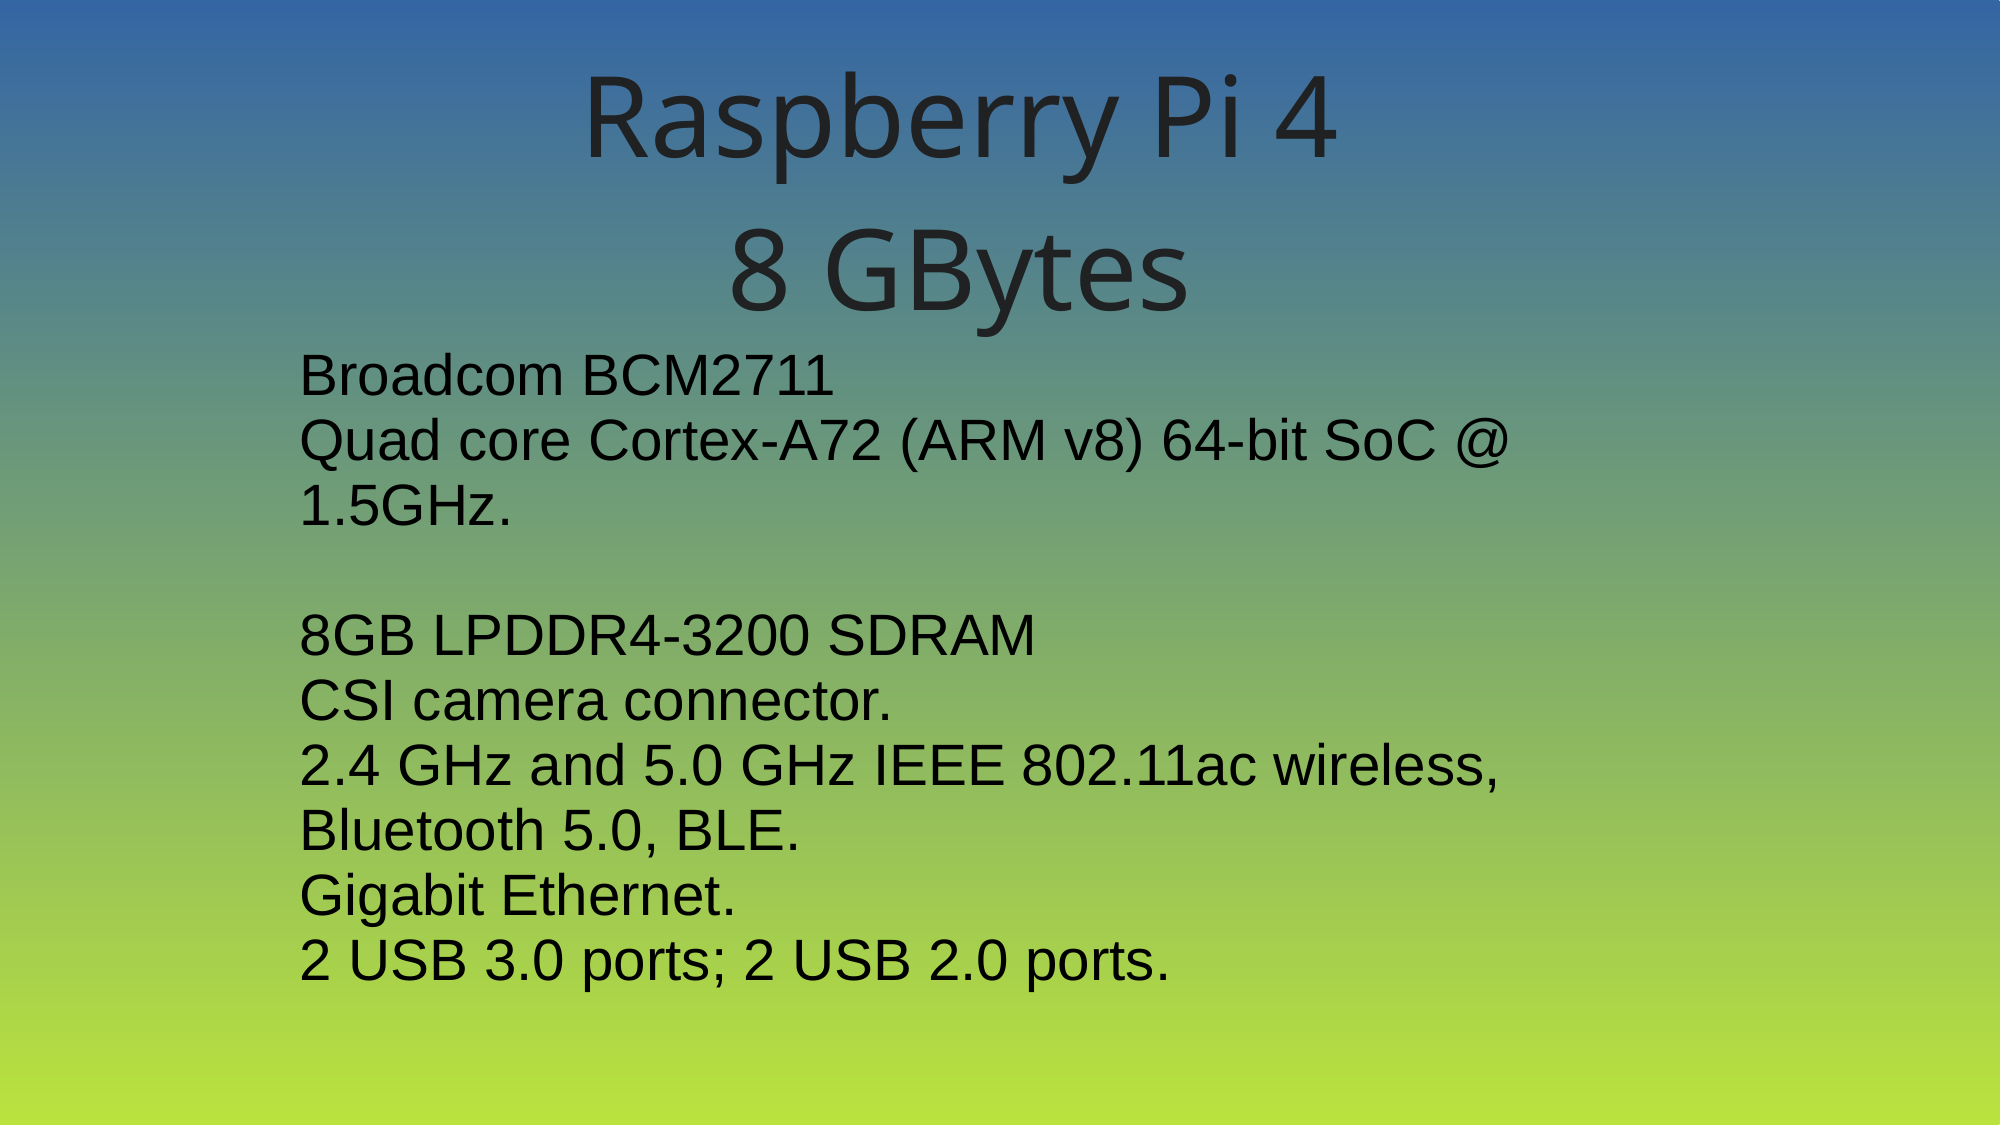

Raspberry Pi 4 8 GBytes
Broadcom BCM2711
Quad core Cortex-A72 (ARM v8) 64-bit SoC @ 1.5GHz.
8GB LPDDR4-3200 SDRAM
CSI camera connector.
2.4 GHz and 5.0 GHz IEEE 802.11ac wireless, Bluetooth 5.0, BLE.
Gigabit Ethernet.
2 USB 3.0 ports; 2 USB 2.0 ports.